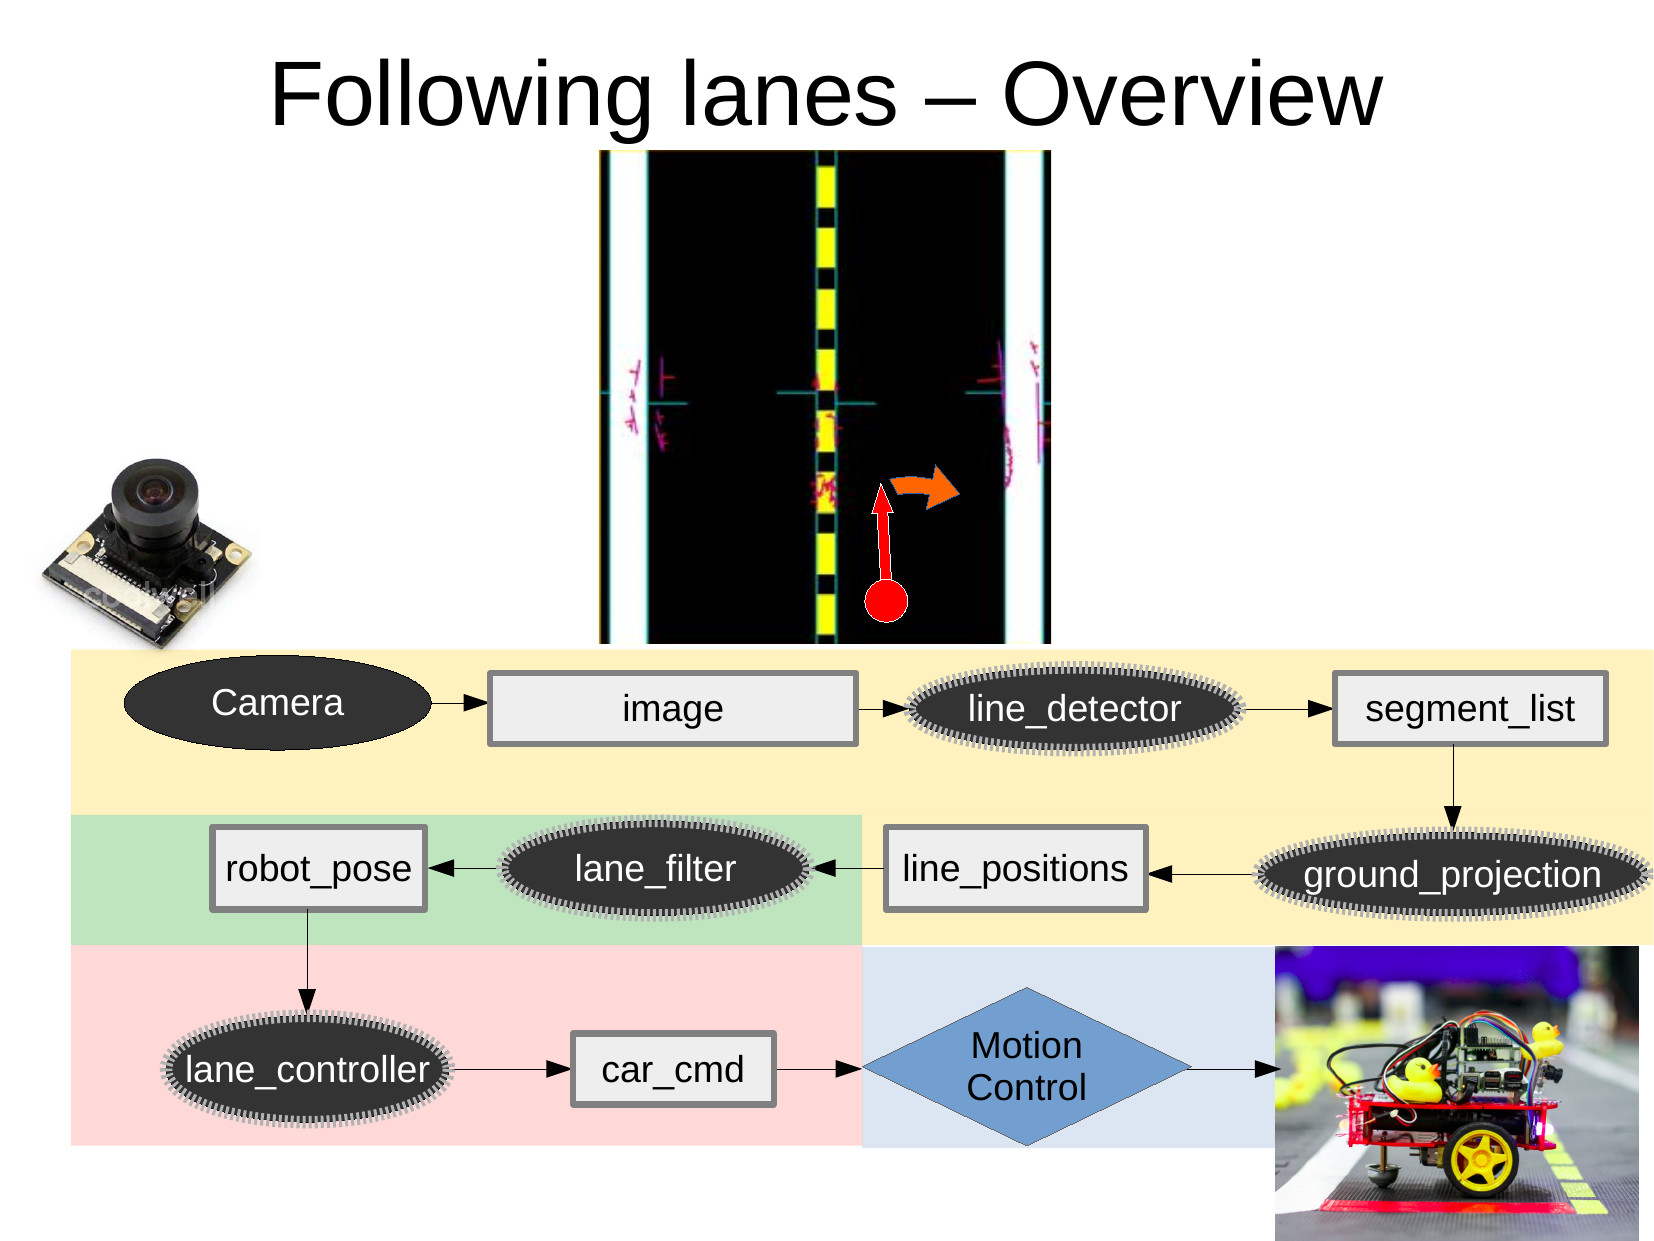

# Following lanes – Overview
Camera
line_detector
line_detector
image
segment_list
lane_filter
lane_filter
robot_pose
line_positions
ground_projection
ground_projection
Motion
Control
lane_controller
lane_controller
car_cmd